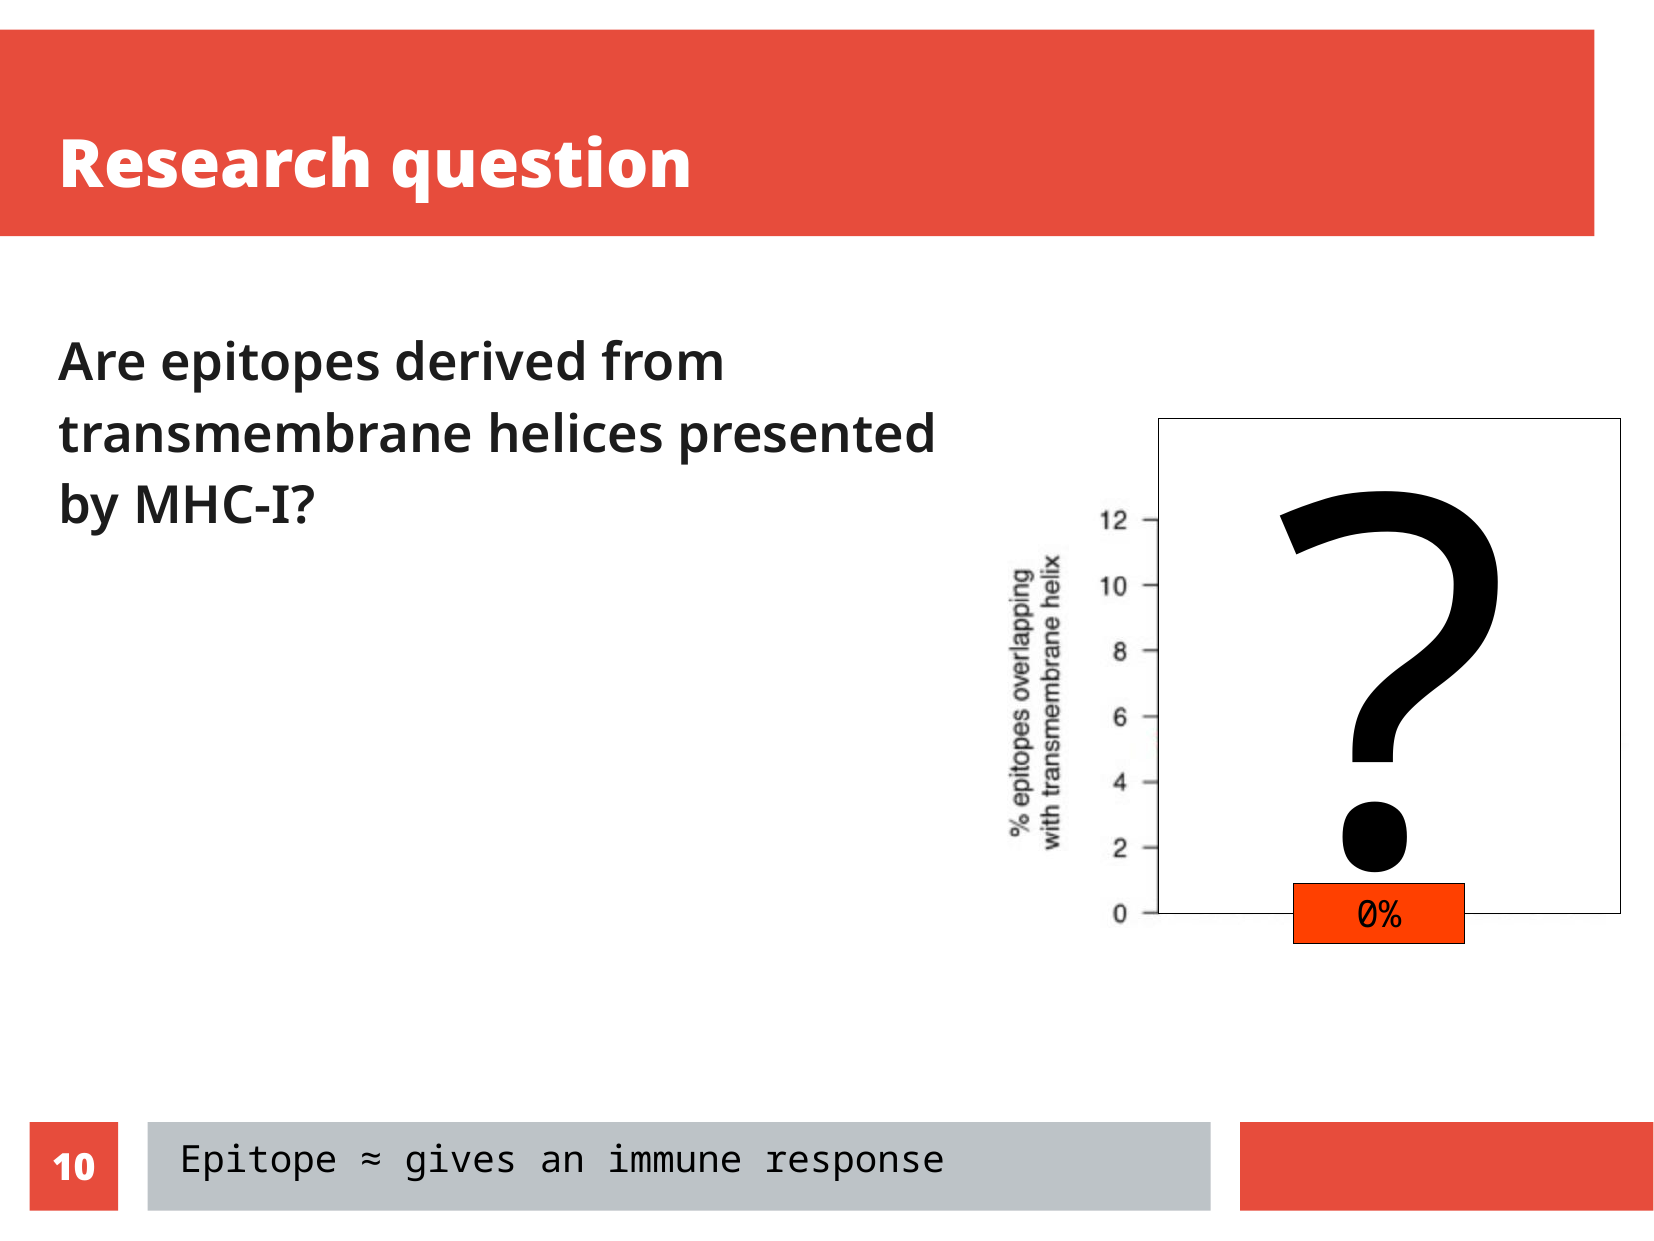

# Research question
Are epitopes derived from transmembrane helices presented by MHC-I?
?
?
0%
0%
10
Epitope ≈ gives an immune response